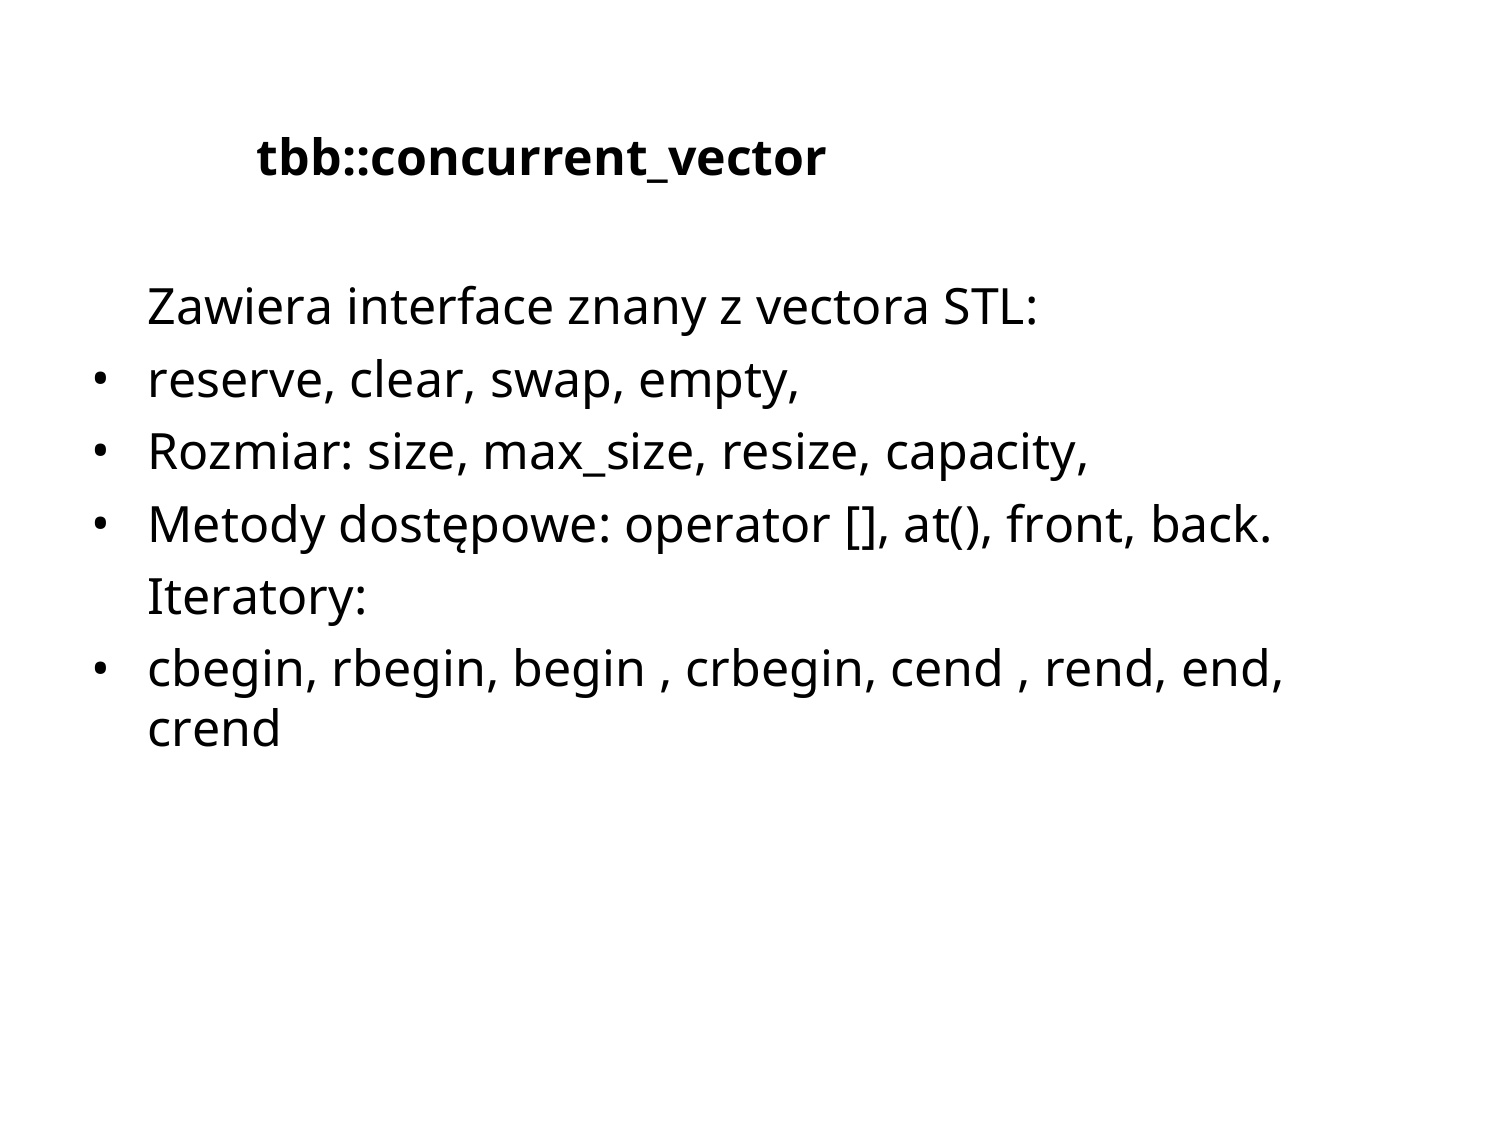

# tbb::concurrent_vector
Zawiera interface znany z vectora STL:
reserve, clear, swap, empty,
Rozmiar: size, max_size, resize, capacity,
Metody dostępowe: operator [], at(), front, back.
Iteratory:
cbegin, rbegin, begin , crbegin, cend , rend, end, crend